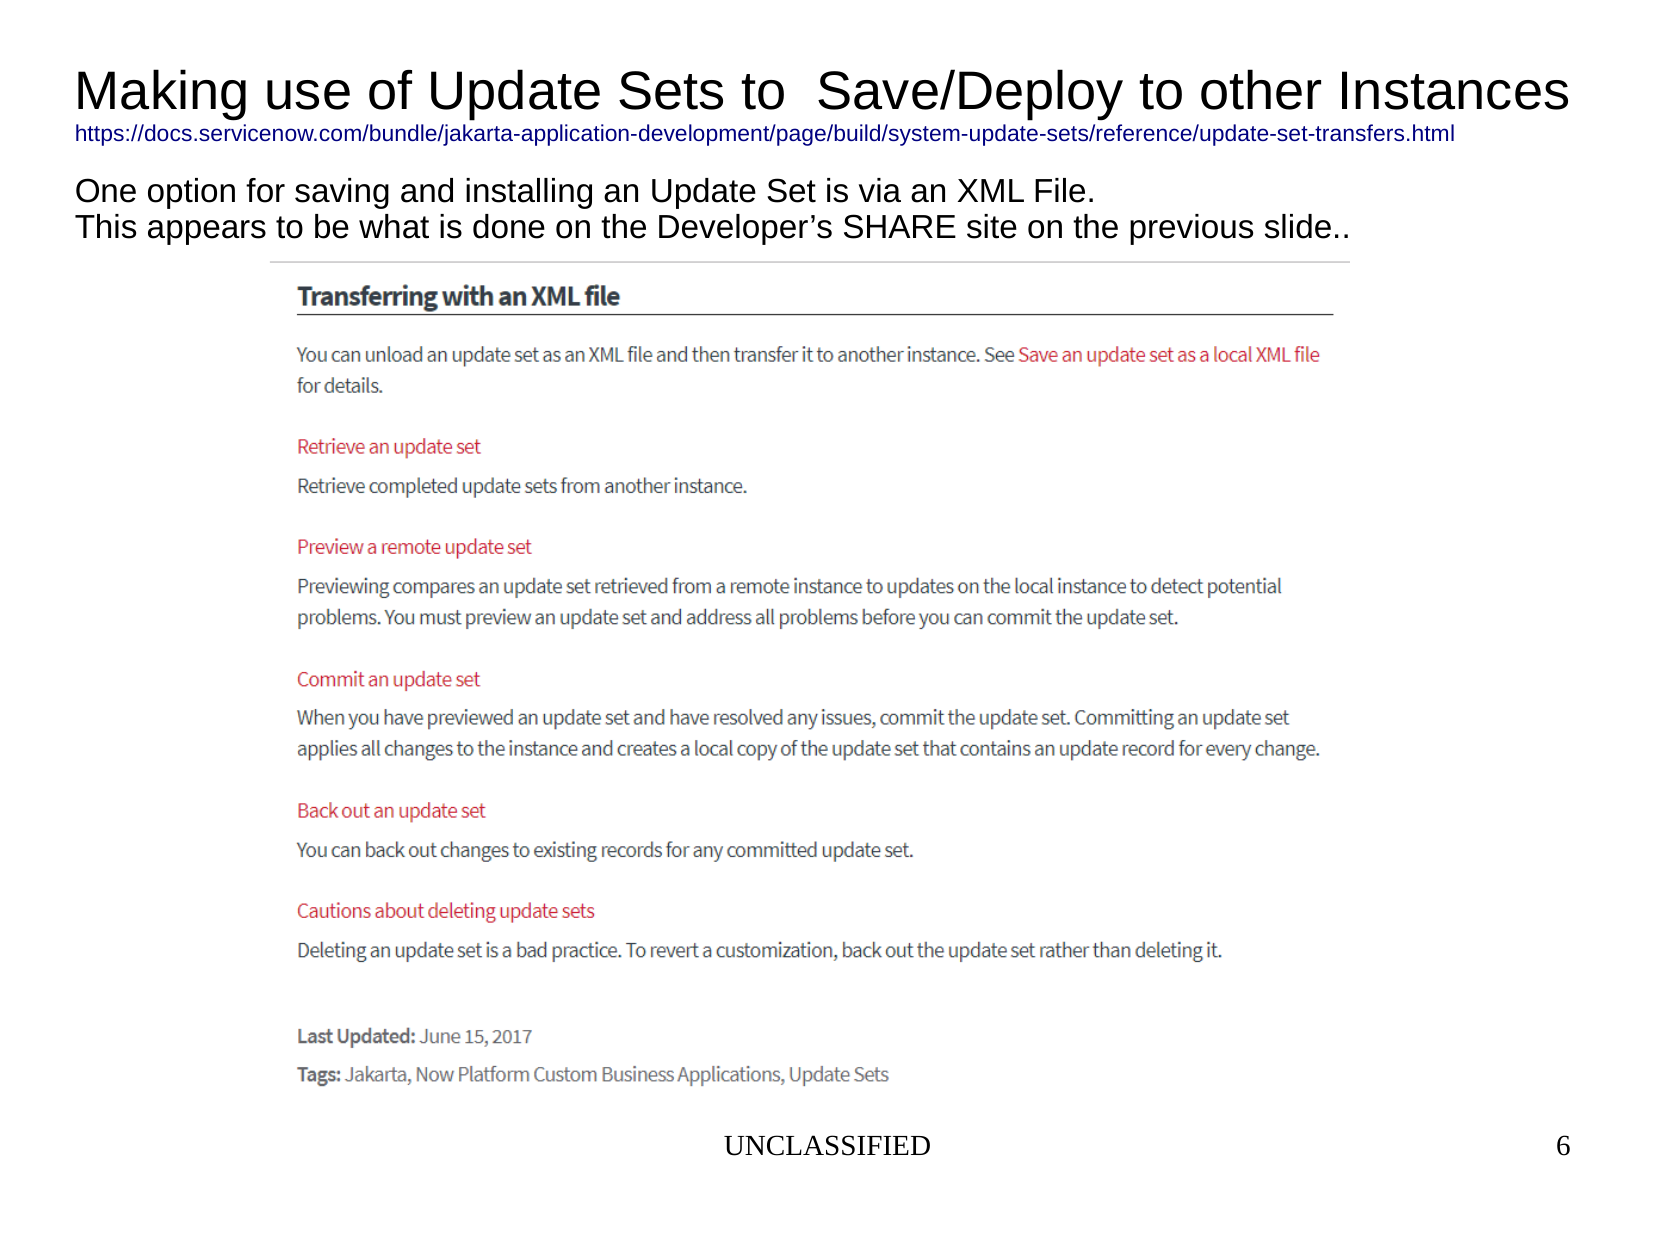

Making use of Update Sets to Save/Deploy to other Instances
https://docs.servicenow.com/bundle/jakarta-application-development/page/build/system-update-sets/reference/update-set-transfers.html
One option for saving and installing an Update Set is via an XML File.
This appears to be what is done on the Developer’s SHARE site on the previous slide..
UNCLASSIFIED
6